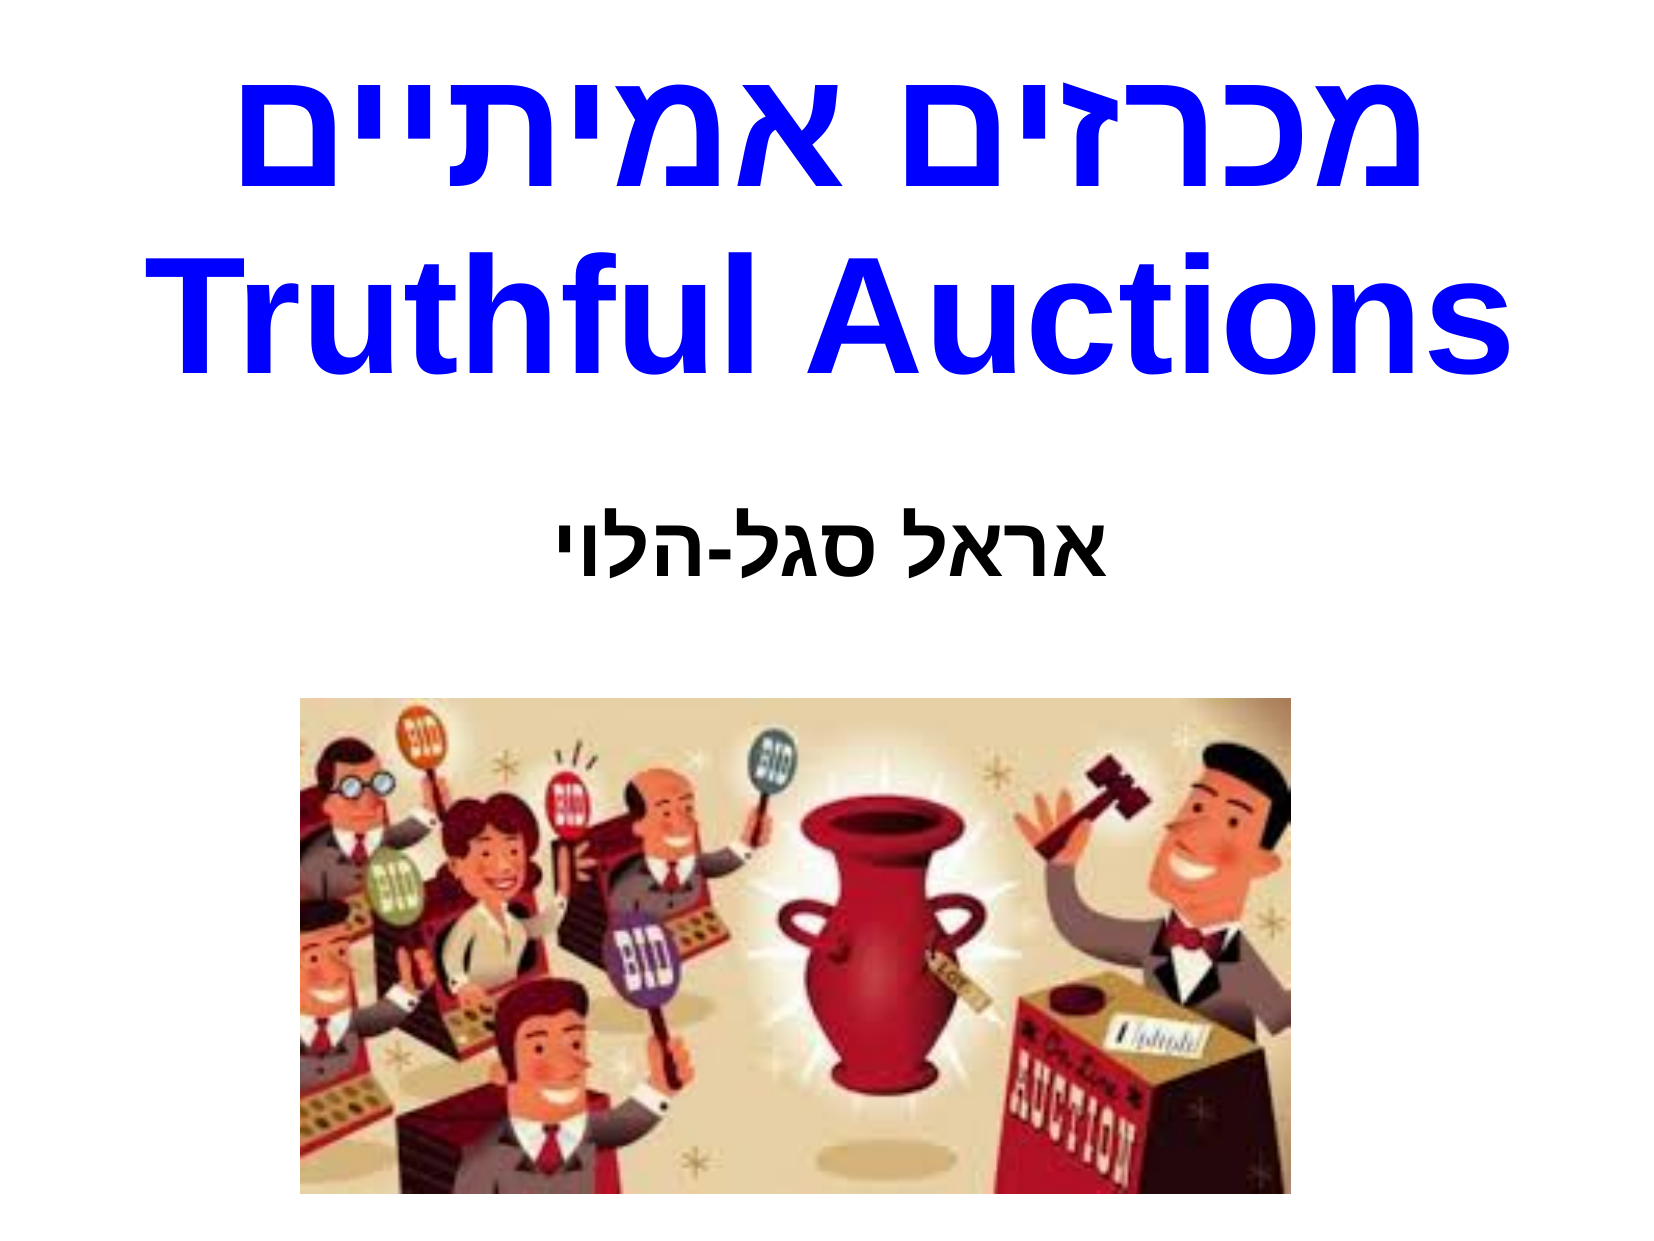

# מכרזים אמיתיים Truthful Auctions אראל סגל-הלוי